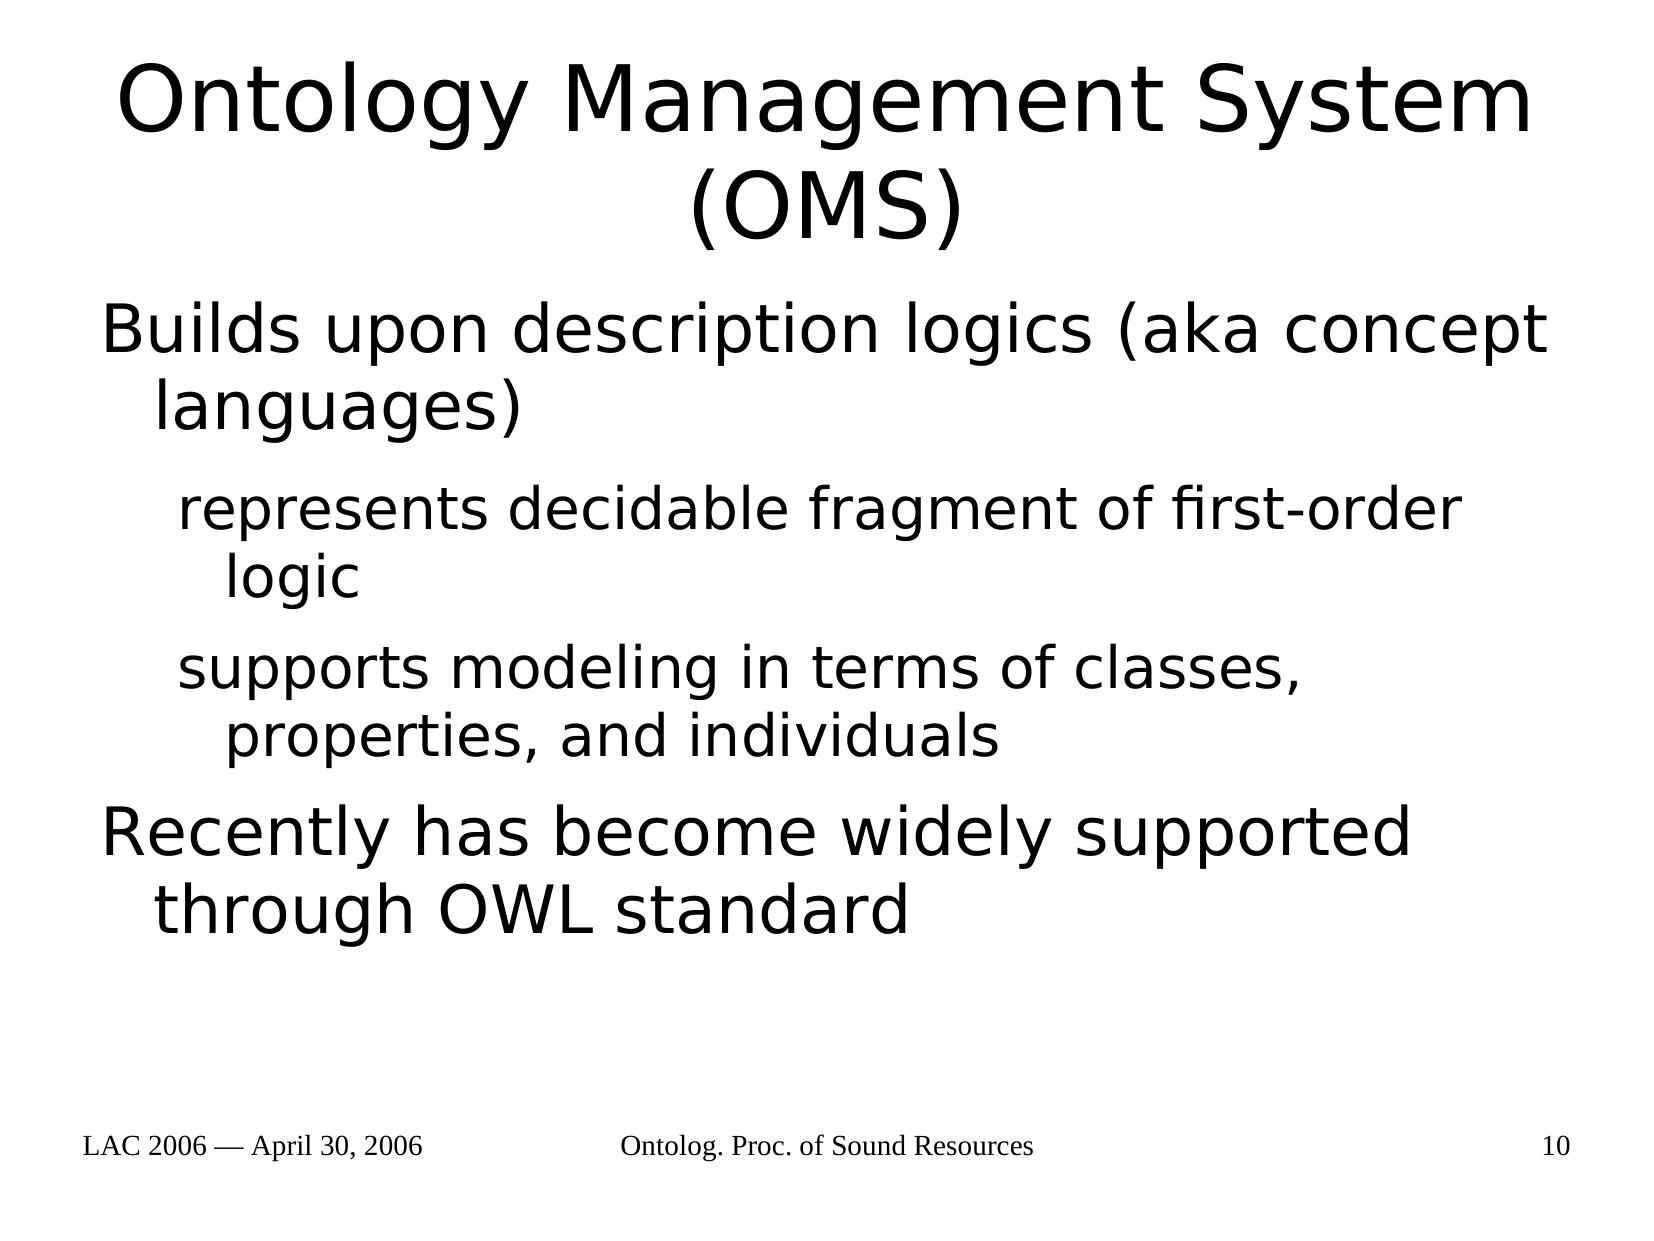

# Ontology Management System (OMS)
Builds upon description logics (aka concept languages)
represents decidable fragment of first-order logic
supports modeling in terms of classes, properties, and individuals
Recently has become widely supported through OWL standard
LAC 2006 — April 30, 2006
Ontolog. Proc. of Sound Resources
10